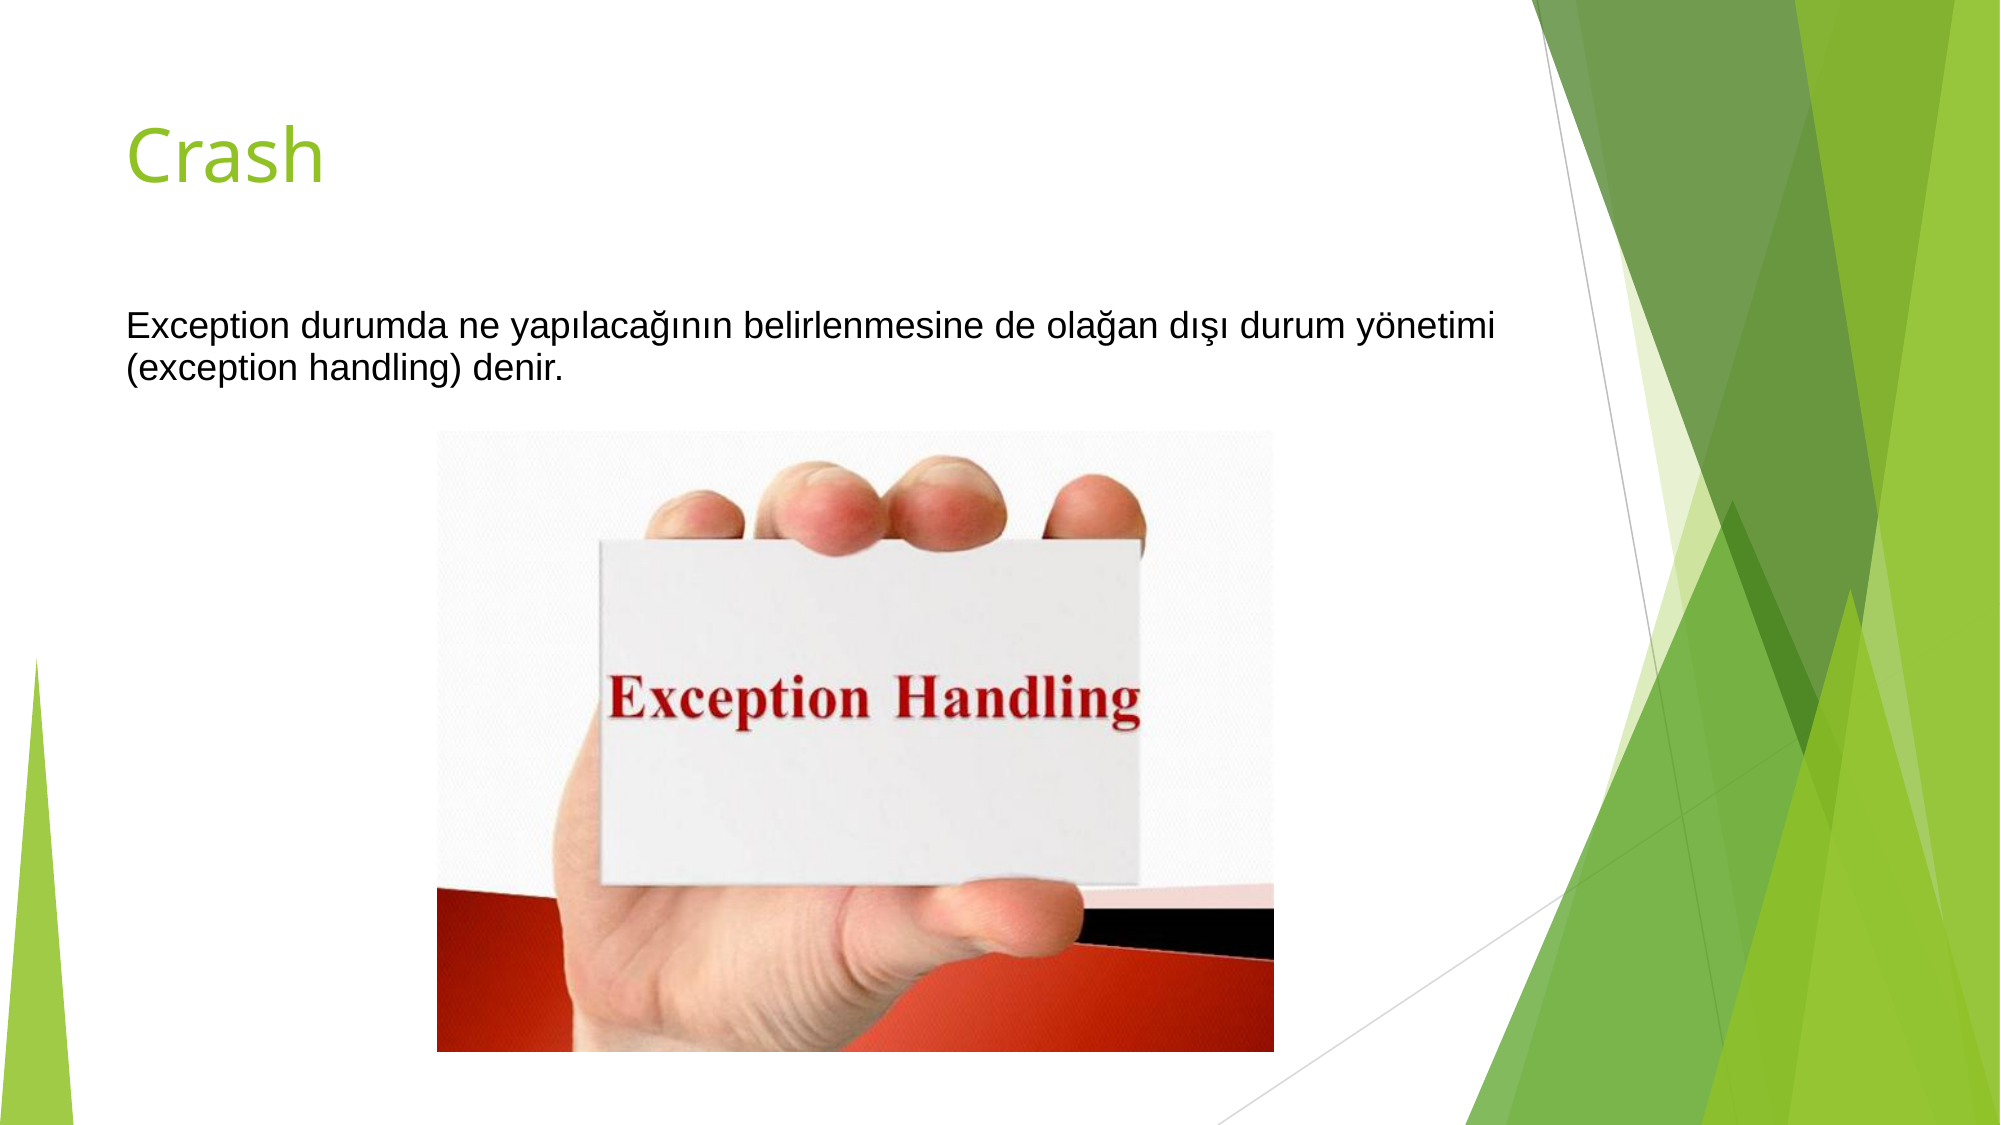

# Crash
Exception durumda ne yapılacağının belirlenmesine de olağan dışı durum yönetimi (exception handling) denir.